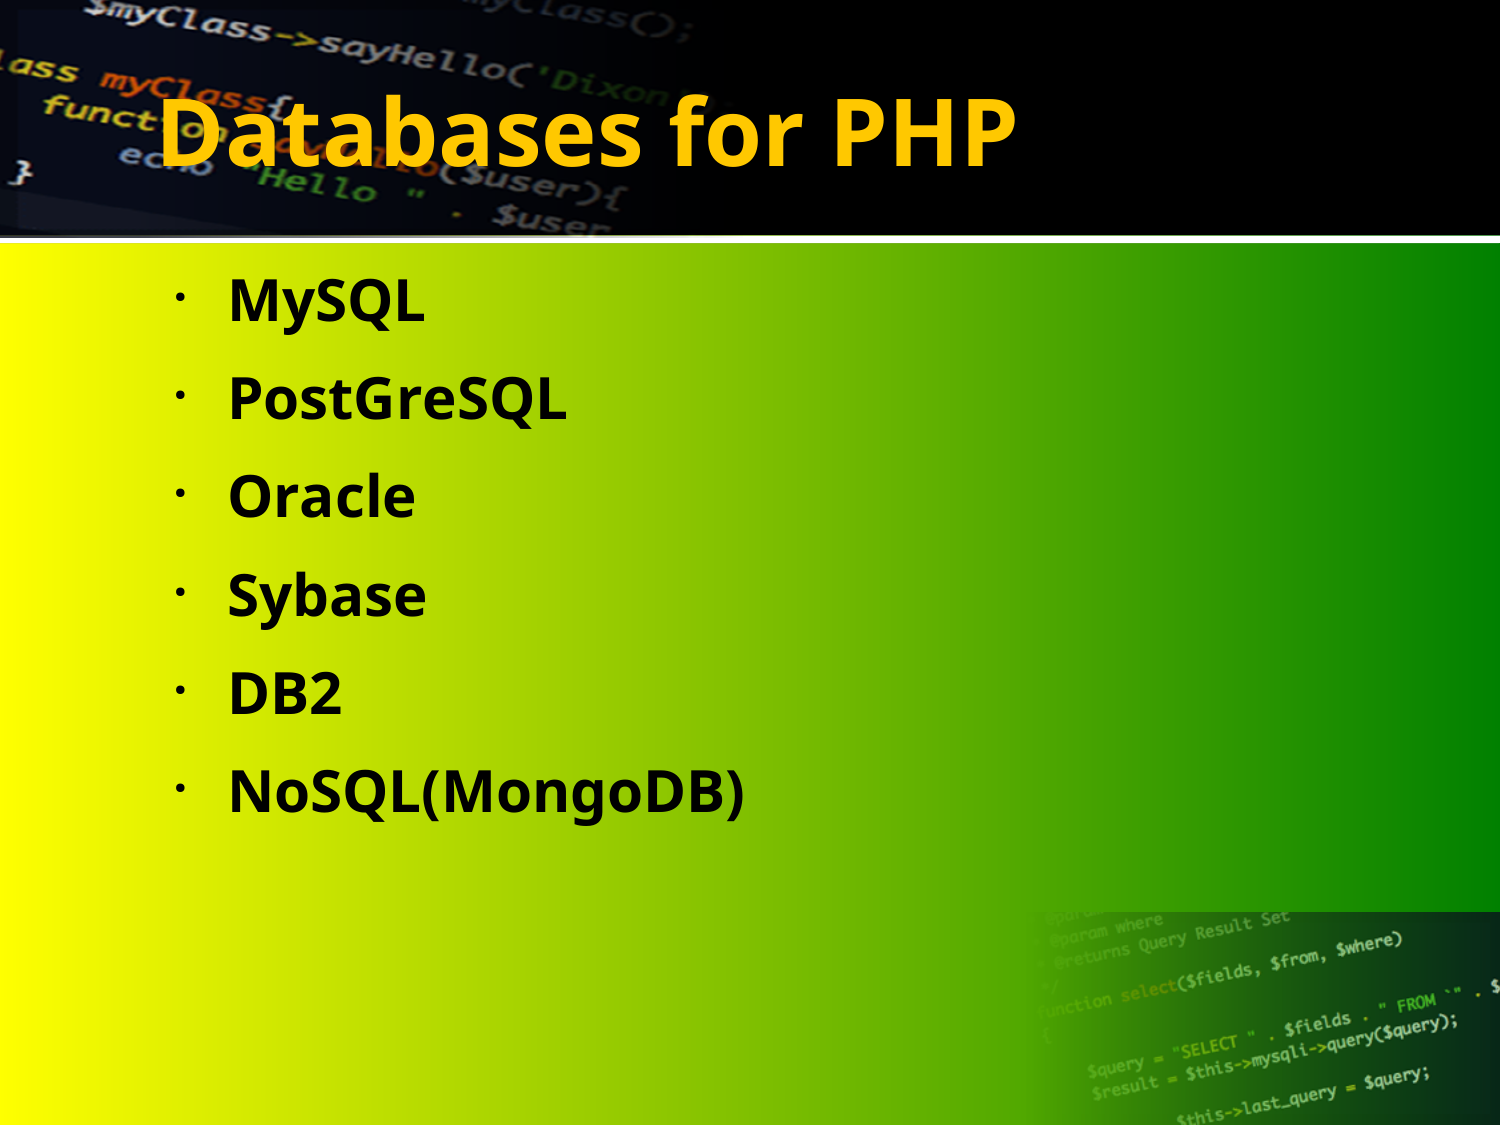

# Databases for PHP
MySQL
PostGreSQL
Oracle
Sybase
DB2
NoSQL(MongoDB)